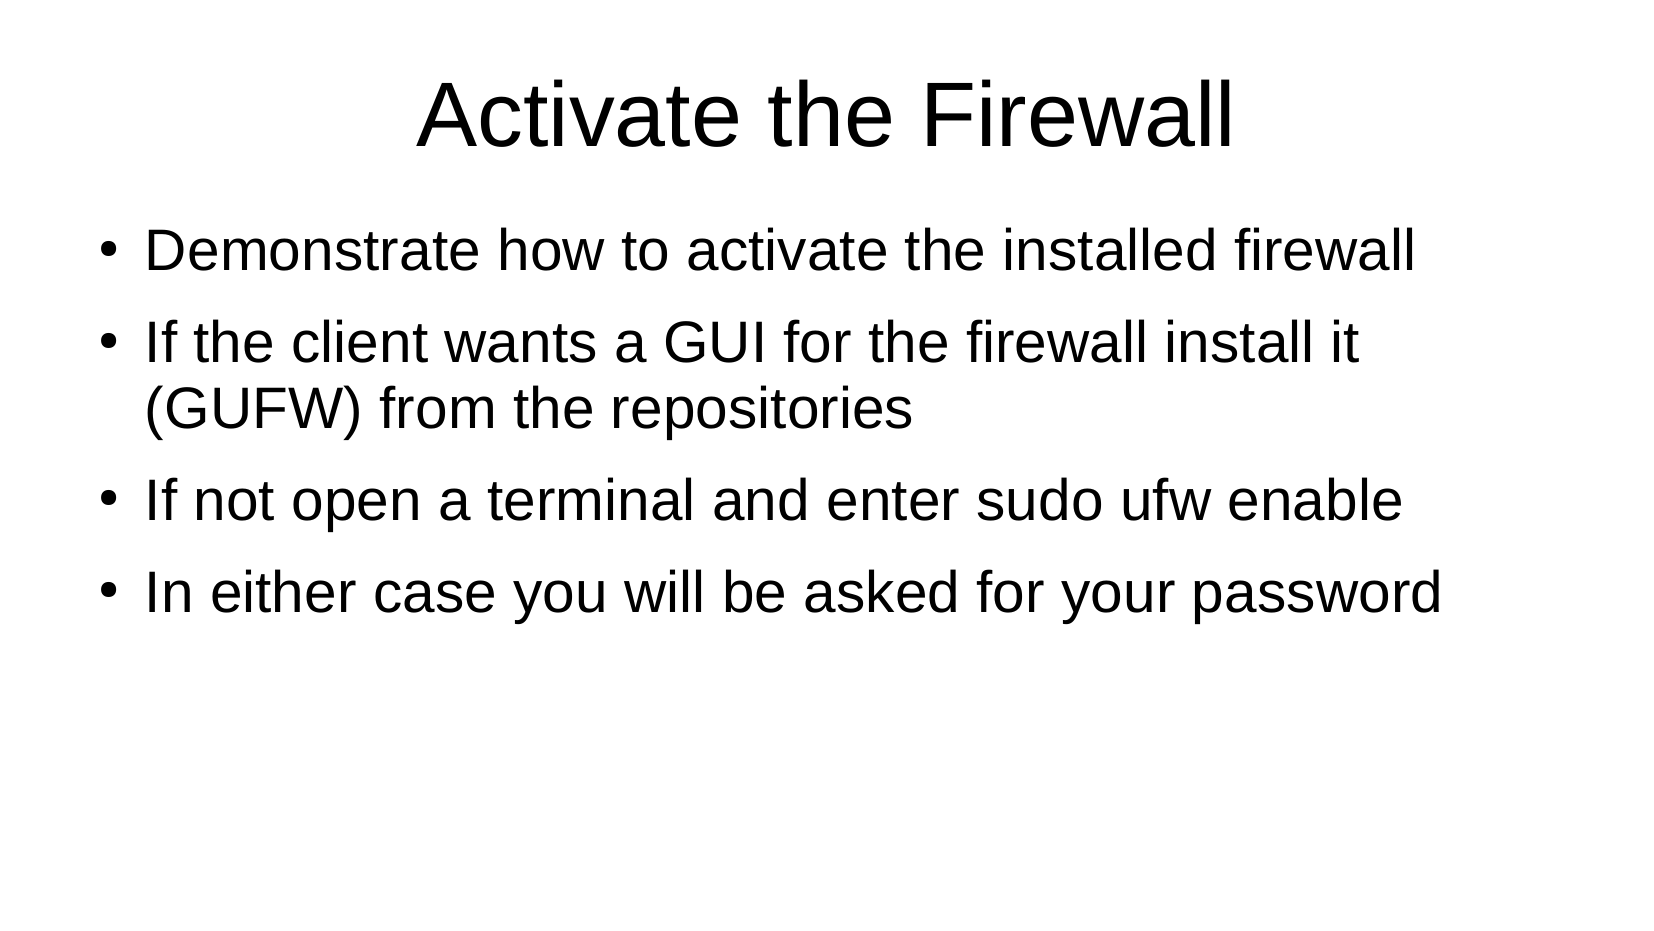

# Activate the Firewall
Demonstrate how to activate the installed firewall
If the client wants a GUI for the firewall install it (GUFW) from the repositories
If not open a terminal and enter sudo ufw enable
In either case you will be asked for your password